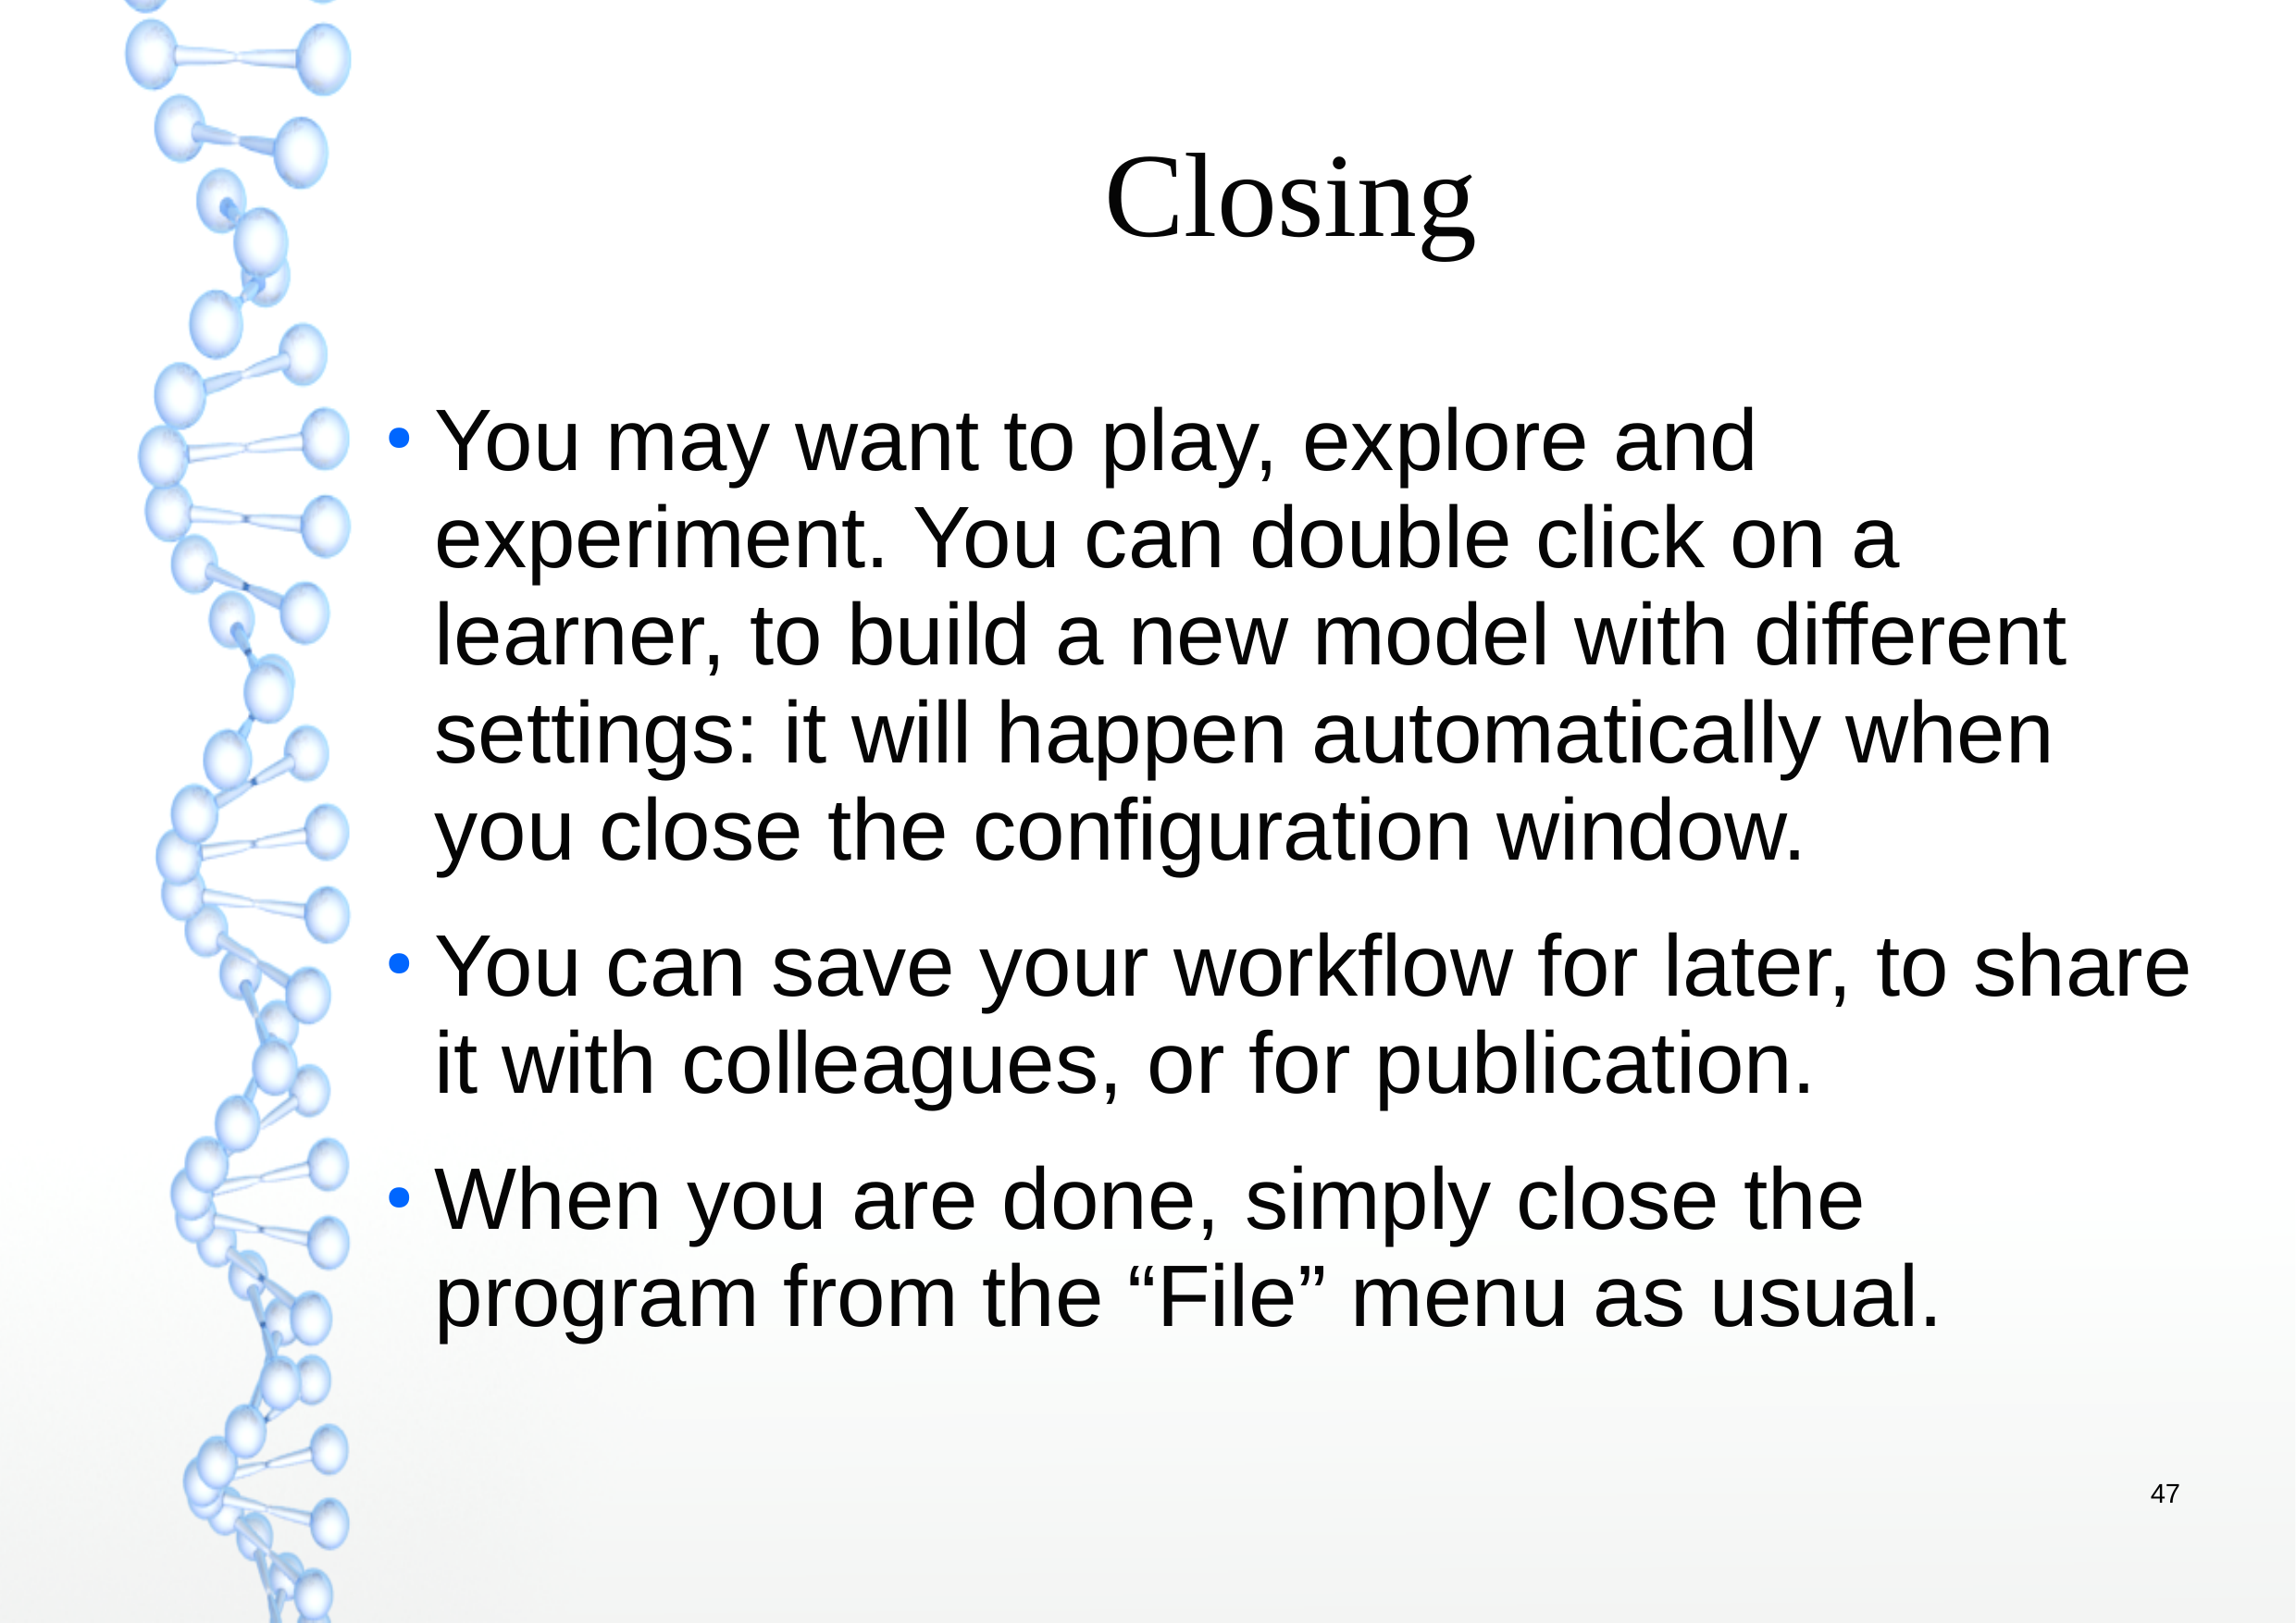

# Closing
You may want to play, explore and experiment. You can double click on a learner, to build a new model with different settings: it will happen automatically when you close the configuration window.
You can save your workflow for later, to share it with colleagues, or for publication.
When you are done, simply close the program from the “File” menu as usual.
47